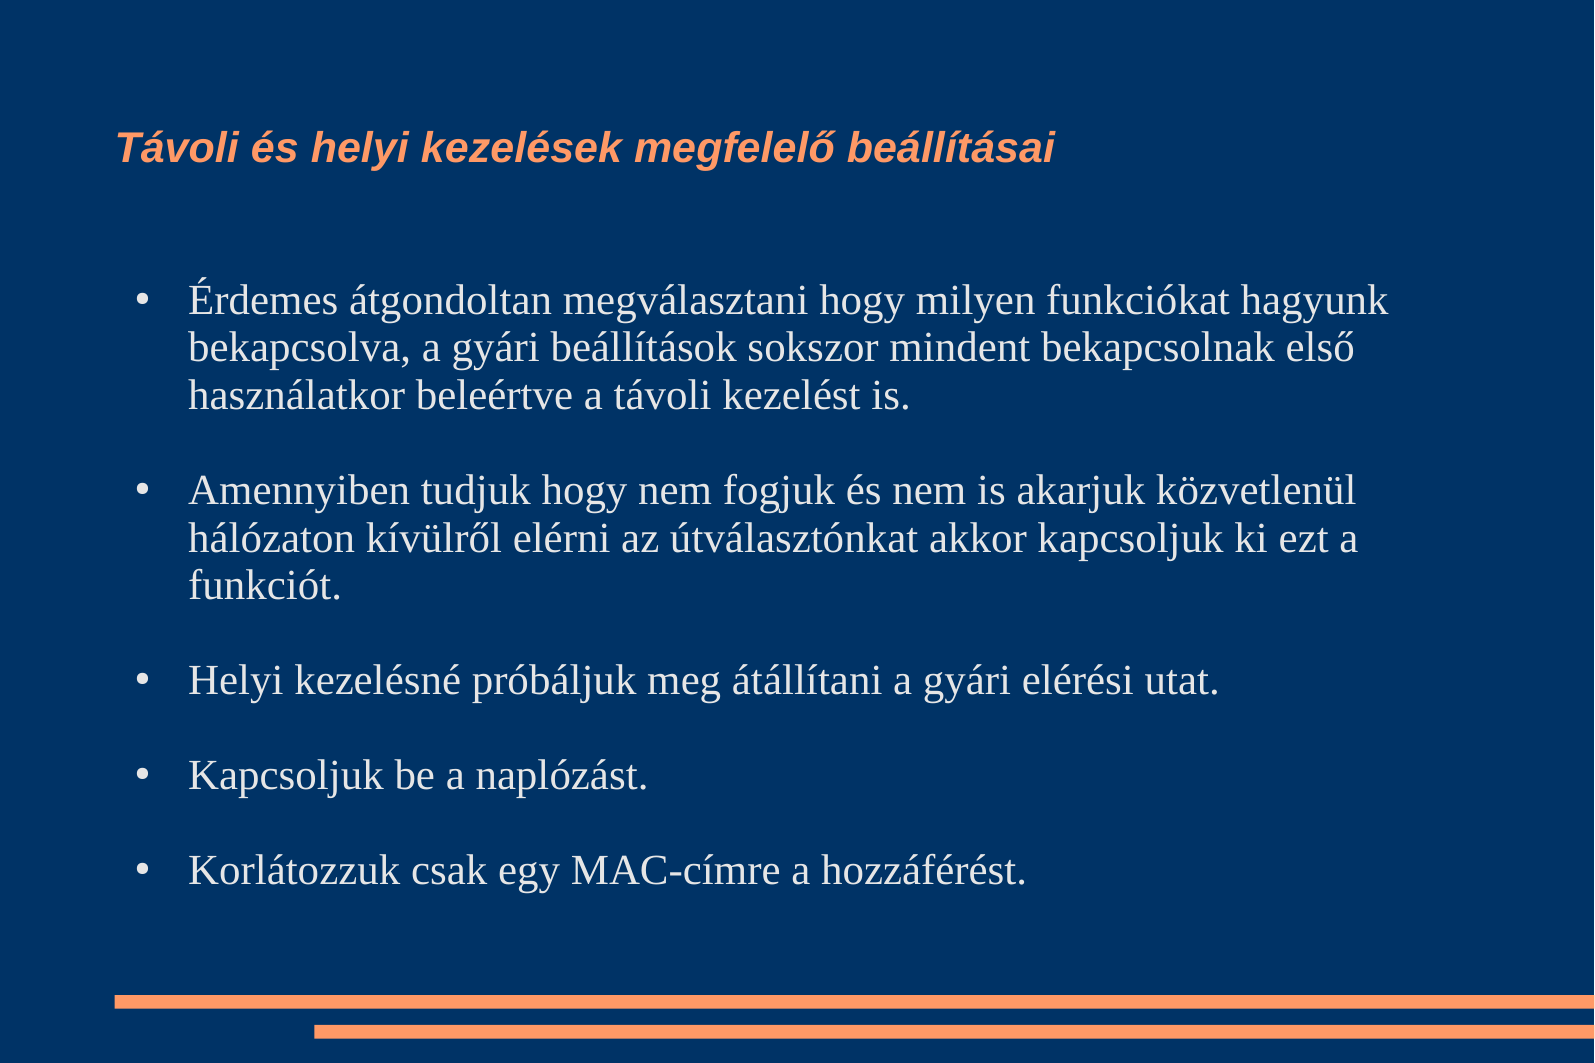

# Távoli és helyi kezelések megfelelő beállításai
Érdemes átgondoltan megválasztani hogy milyen funkciókat hagyunk bekapcsolva, a gyári beállítások sokszor mindent bekapcsolnak első használatkor beleértve a távoli kezelést is.
Amennyiben tudjuk hogy nem fogjuk és nem is akarjuk közvetlenül hálózaton kívülről elérni az útválasztónkat akkor kapcsoljuk ki ezt a funkciót.
Helyi kezelésné próbáljuk meg átállítani a gyári elérési utat.
Kapcsoljuk be a naplózást.
Korlátozzuk csak egy MAC-címre a hozzáférést.